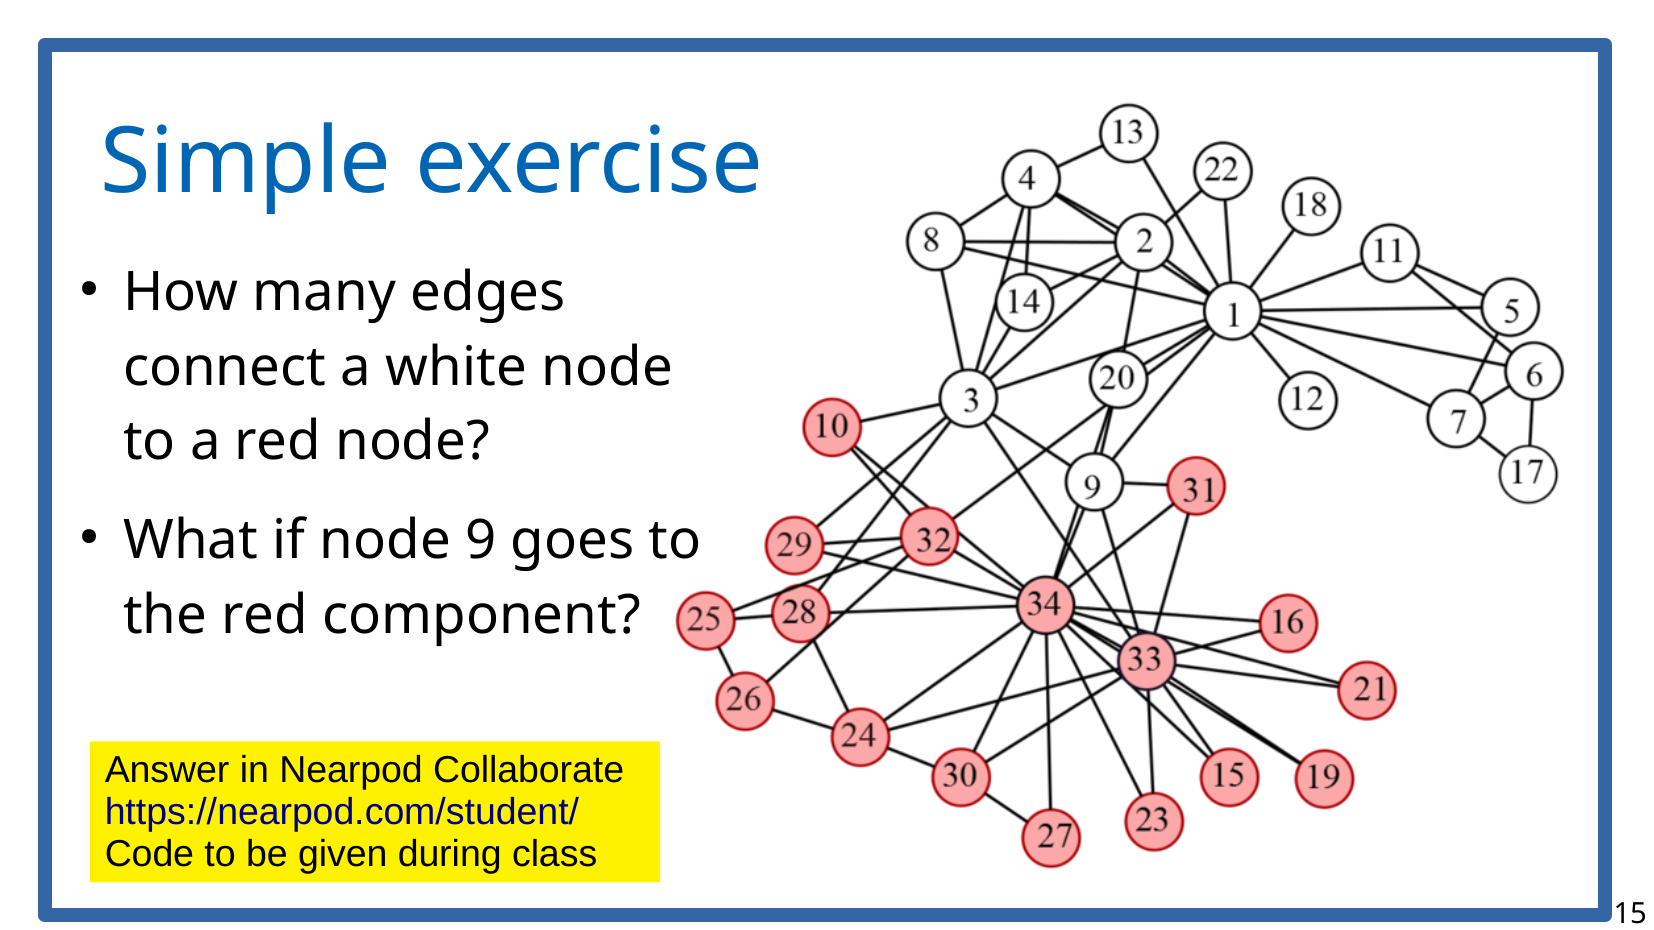

# Simple exercise
How many edges connect a white node to a red node?
What if node 9 goes to the red component?
Answer in Nearpod Collaborate
https://nearpod.com/student/
Code to be given during class
15